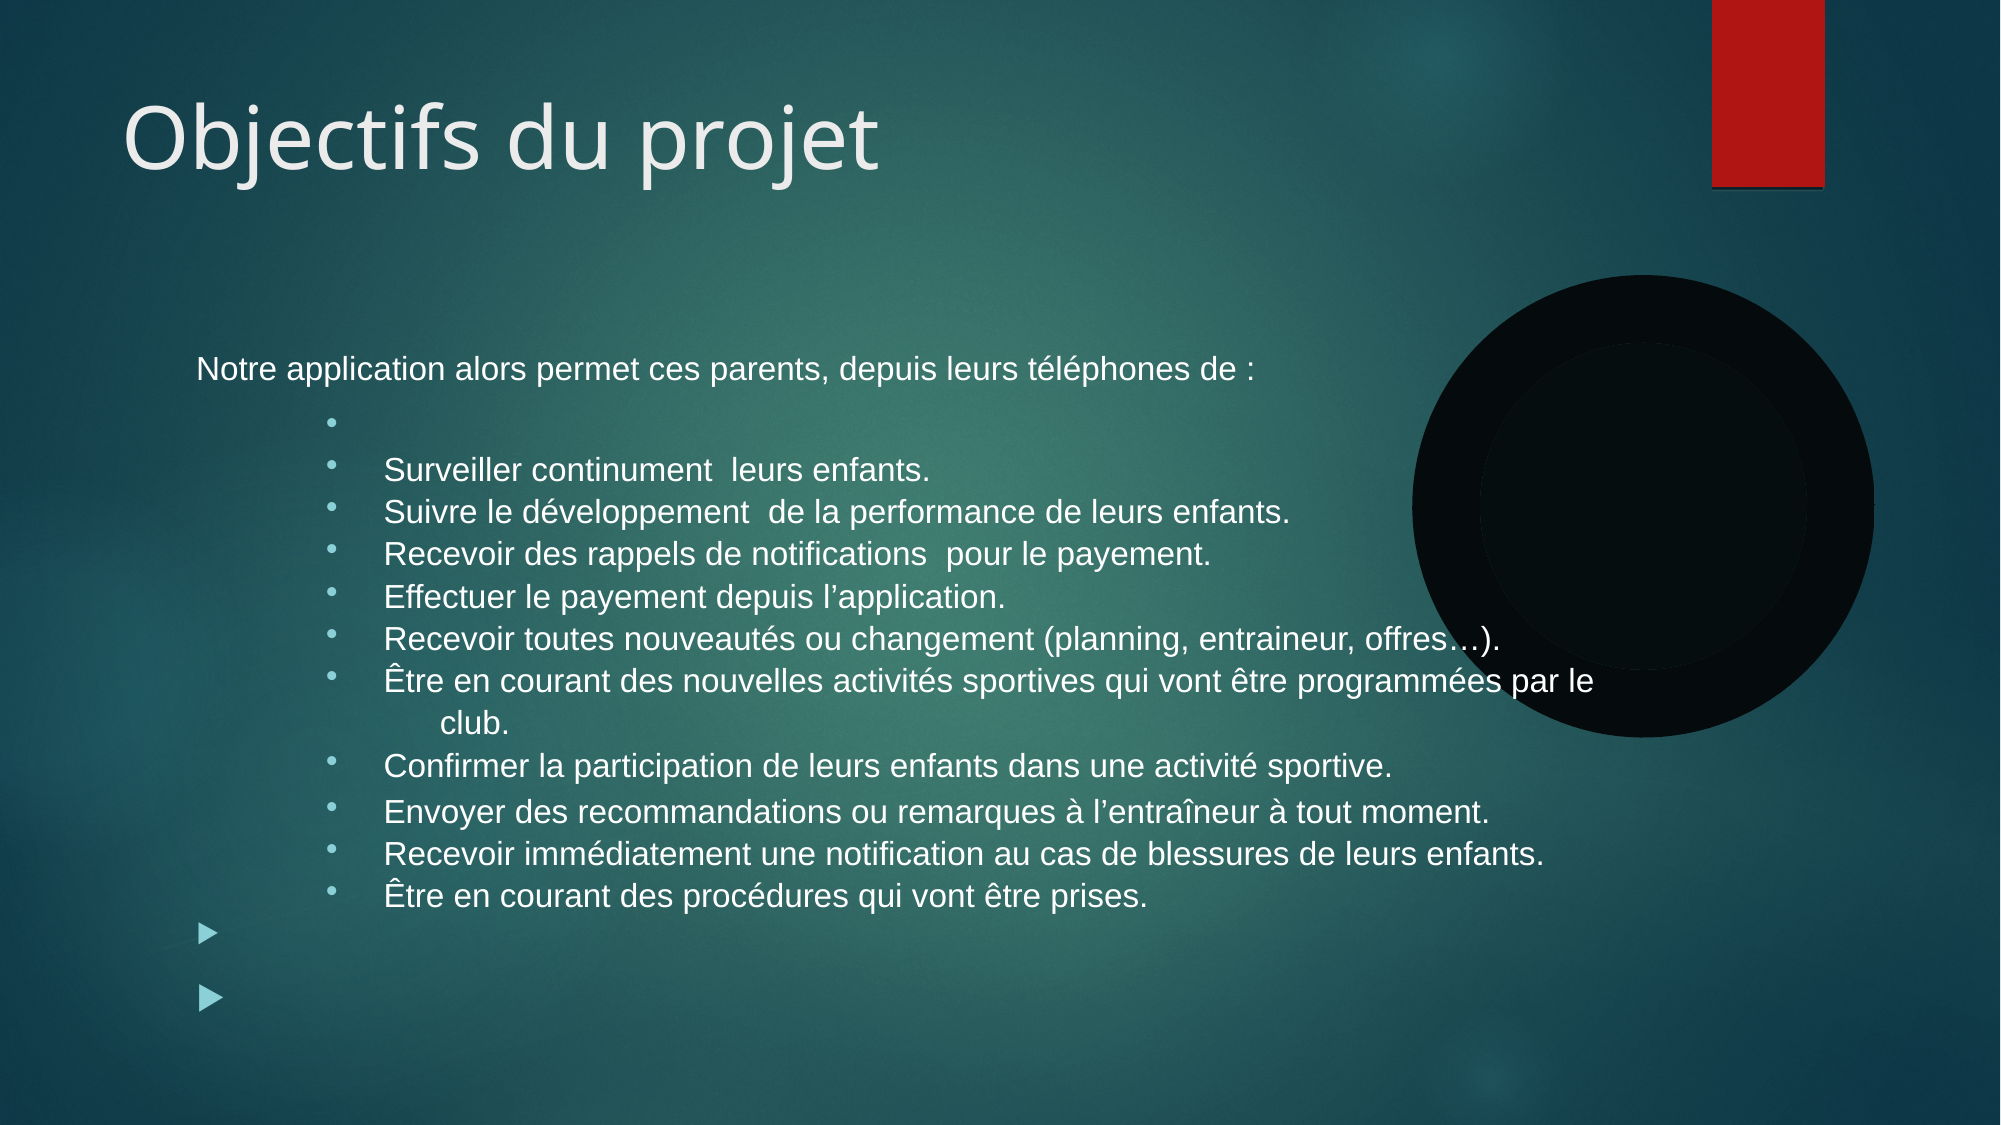

# Objectifs du projet
Notre application alors permet ces parents, depuis leurs téléphones de :
Surveiller continument leurs enfants.
Suivre le développement de la performance de leurs enfants.
Recevoir des rappels de notifications pour le payement.
Effectuer le payement depuis l’application.
Recevoir toutes nouveautés ou changement (planning, entraineur, offres…).
Être en courant des nouvelles activités sportives qui vont être programmées par le club.
Confirmer la participation de leurs enfants dans une activité sportive.
Envoyer des recommandations ou remarques à l’entraîneur à tout moment.
Recevoir immédiatement une notification au cas de blessures de leurs enfants.
Être en courant des procédures qui vont être prises.